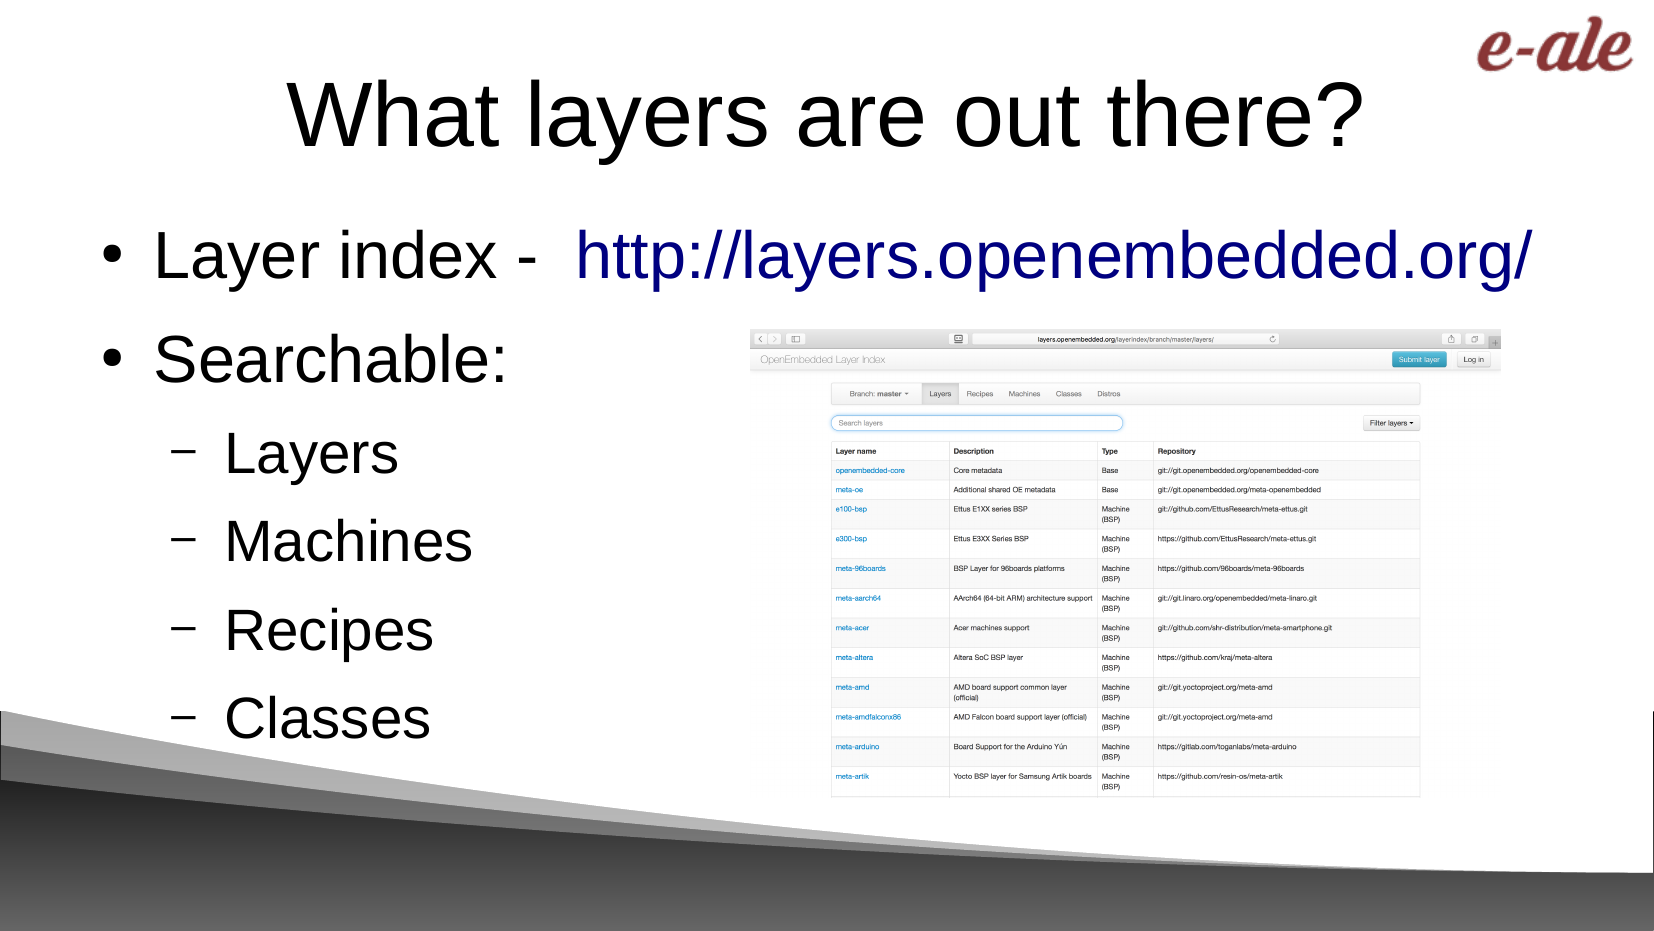

# What layers are out there?
Layer index - http://layers.openembedded.org/
Searchable:
Layers
Machines
Recipes
Classes